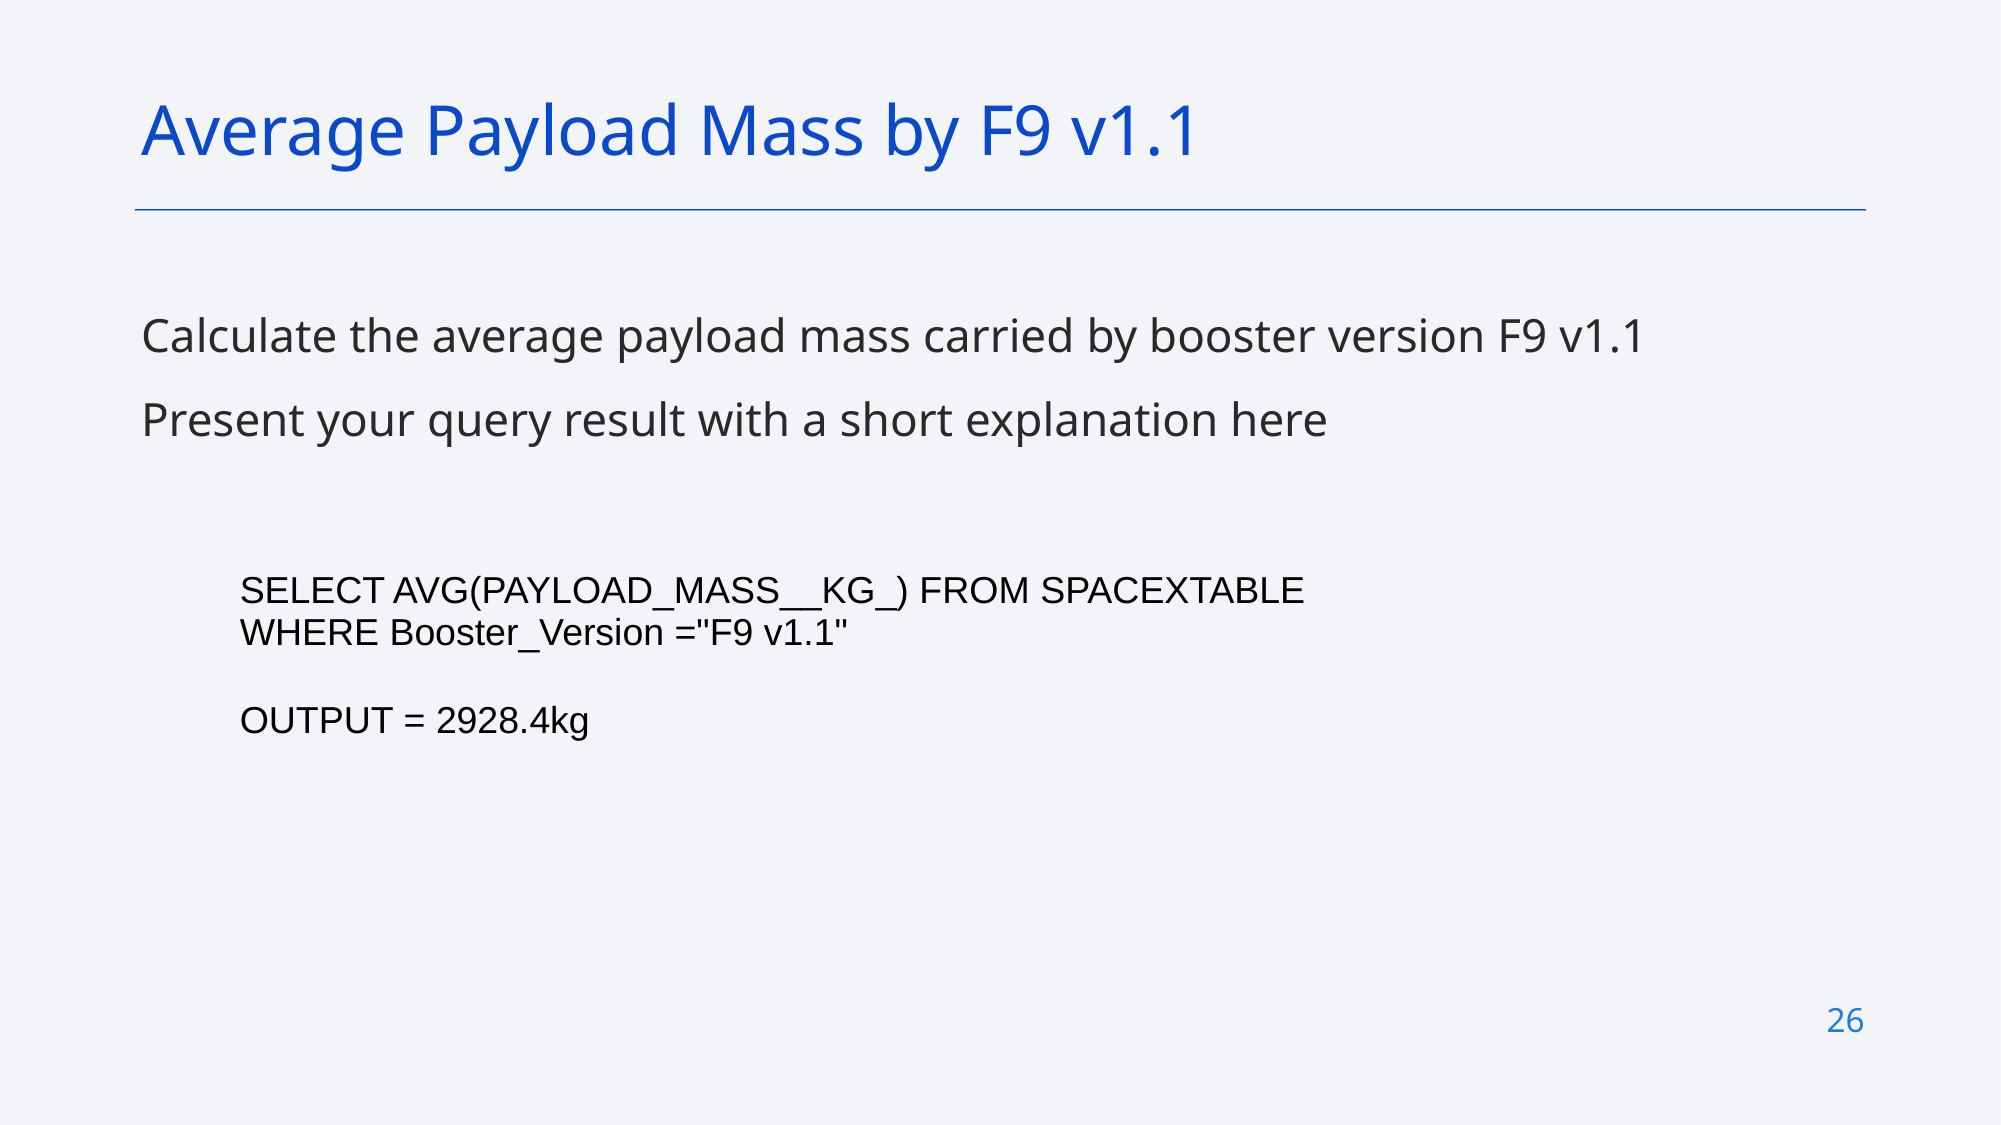

Average Payload Mass by F9 v1.1
# Calculate the average payload mass carried by booster version F9 v1.1
Present your query result with a short explanation here
SELECT AVG(PAYLOAD_MASS__KG_) FROM SPACEXTABLE WHERE Booster_Version ="F9 v1.1"
OUTPUT = 2928.4kg
26